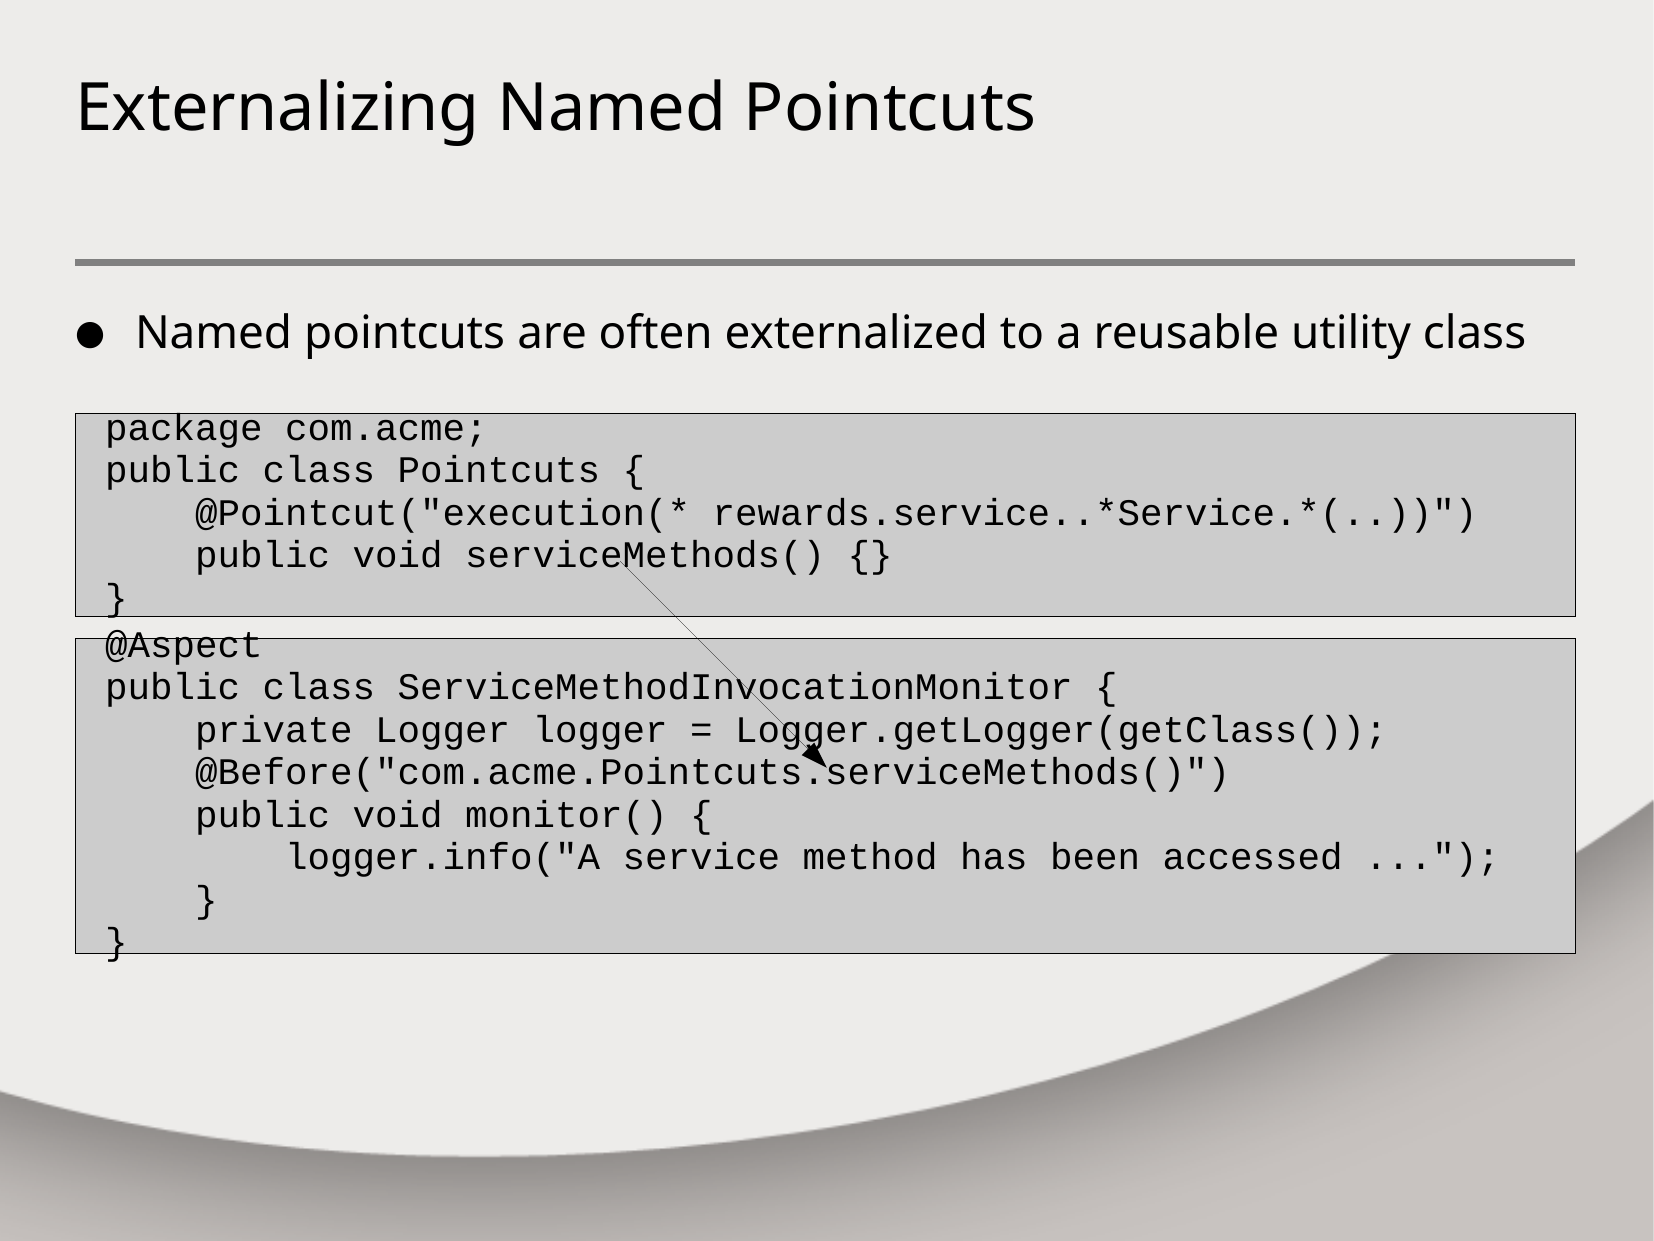

# Externalizing Named Pointcuts
Named pointcuts are often externalized to a reusable utility class
package com.acme;
public class Pointcuts {
 @Pointcut("execution(* rewards.service..*Service.*(..))")
 public void serviceMethods() {}
}
@Aspect
public class ServiceMethodInvocationMonitor {
 private Logger logger = Logger.getLogger(getClass());
 @Before("com.acme.Pointcuts.serviceMethods()")
 public void monitor() {
 logger.info("A service method has been accessed ...");
 }
}